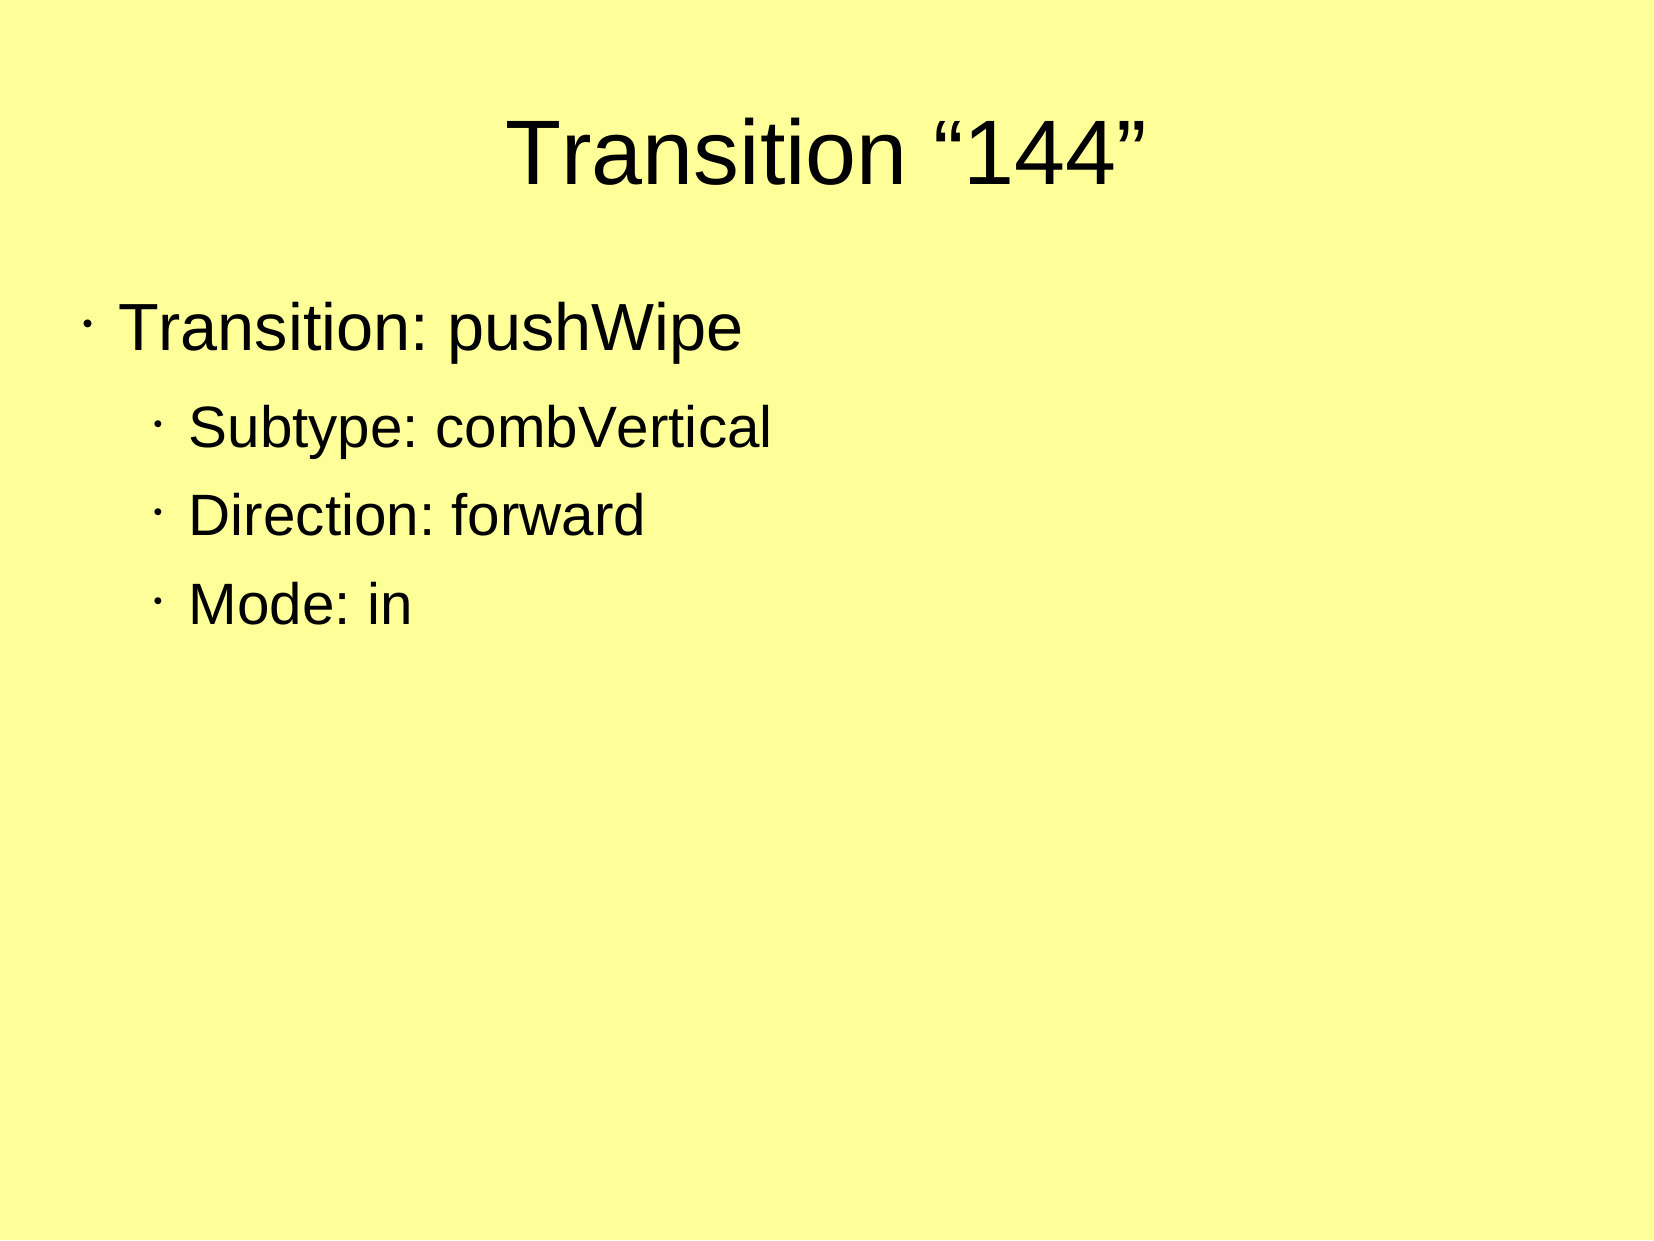

# Transition “144”
Transition: pushWipe
Subtype: combVertical
Direction: forward
Mode: in